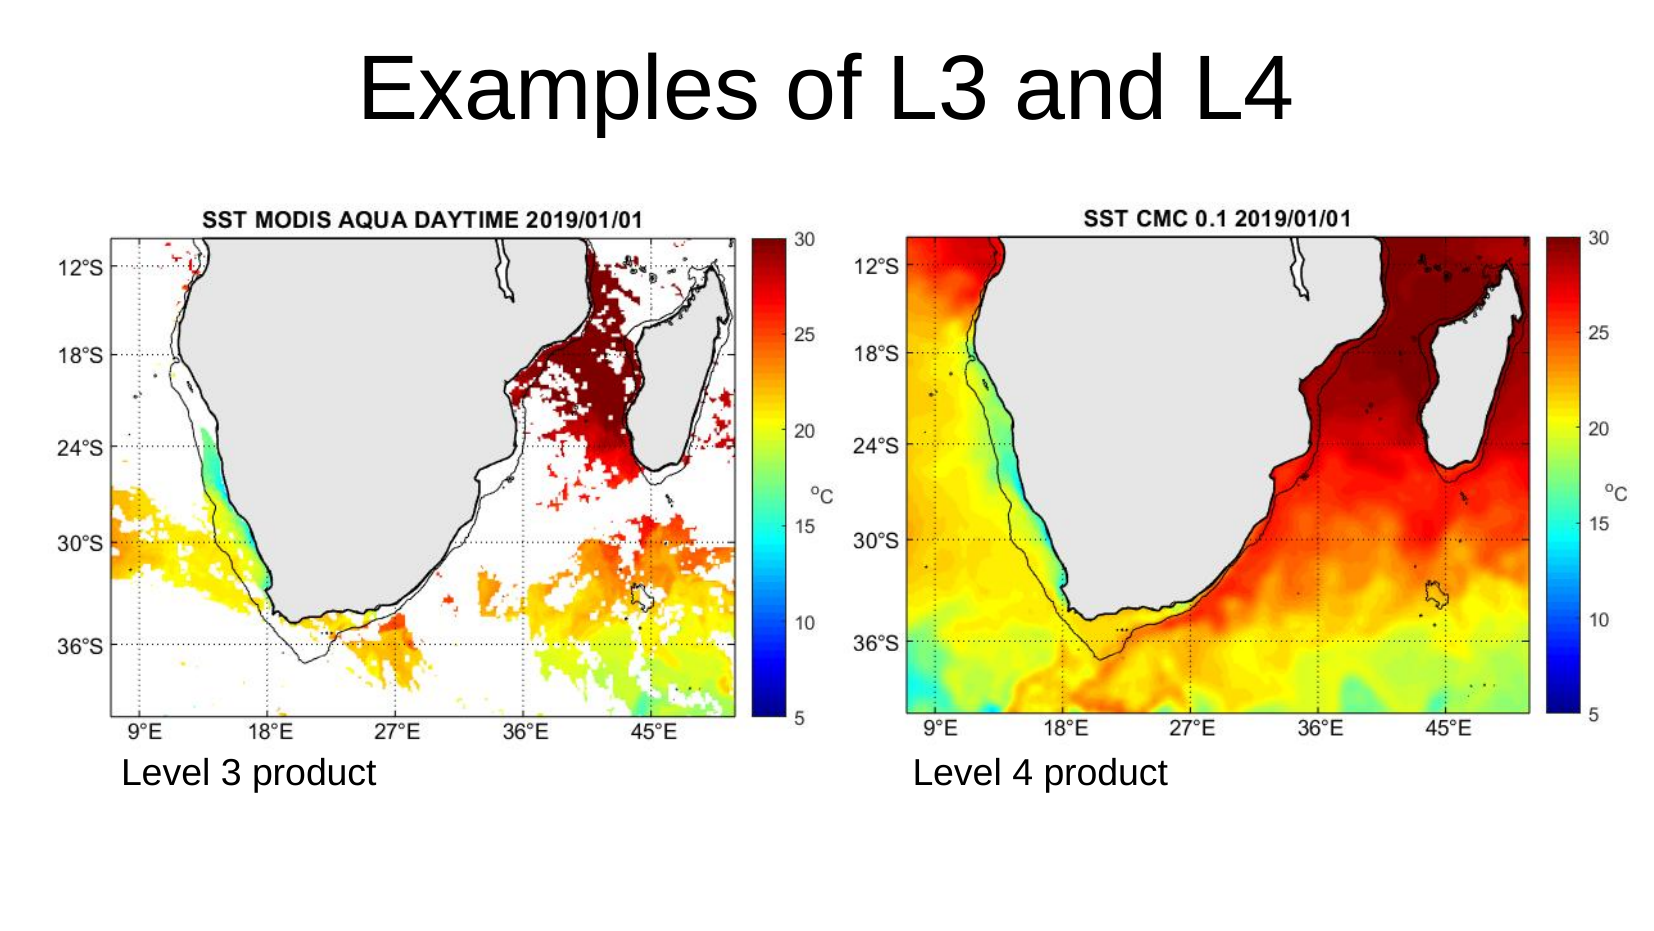

# Examples of L3 and L4
Level 3 product
Level 4 product